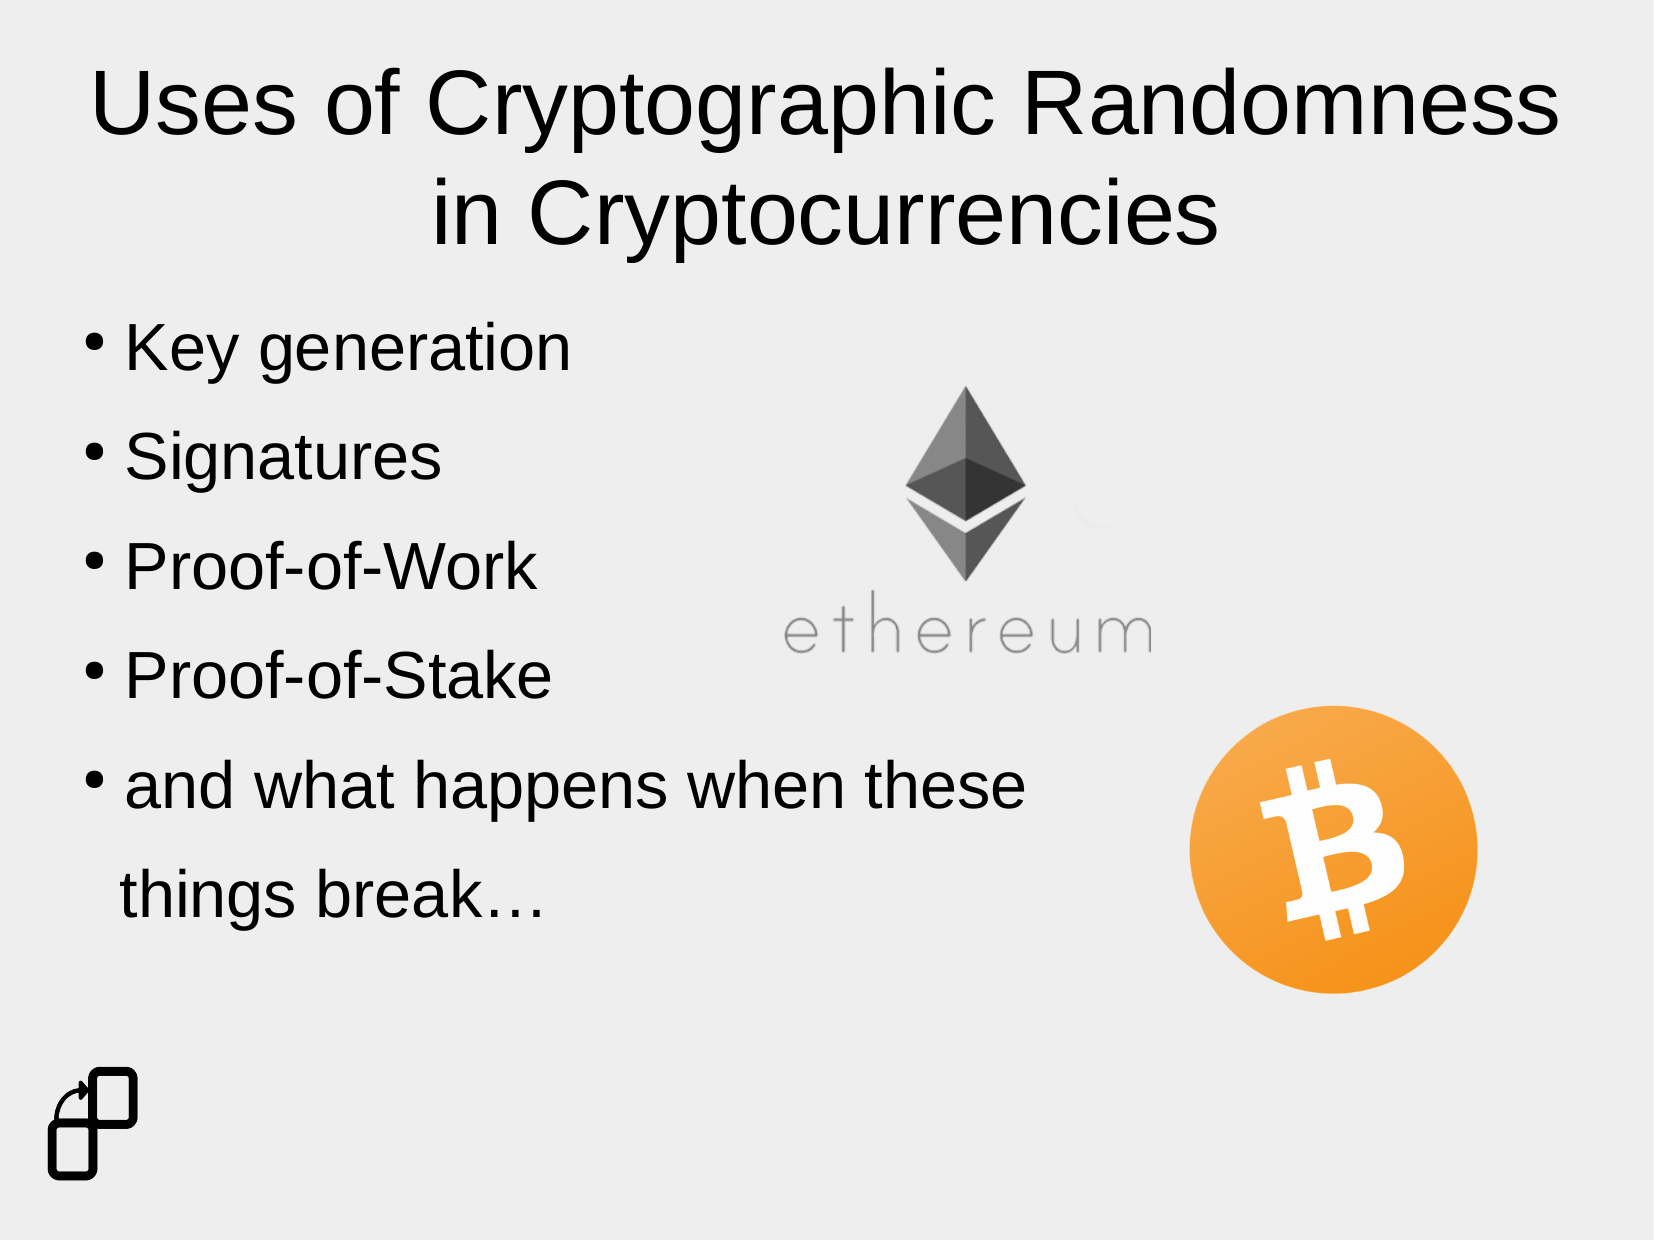

# Uses of Cryptographic Randomness in Cryptocurrencies
 Key generation
 Signatures
 Proof-of-Work
 Proof-of-Stake
 and what happens when these
 things break…